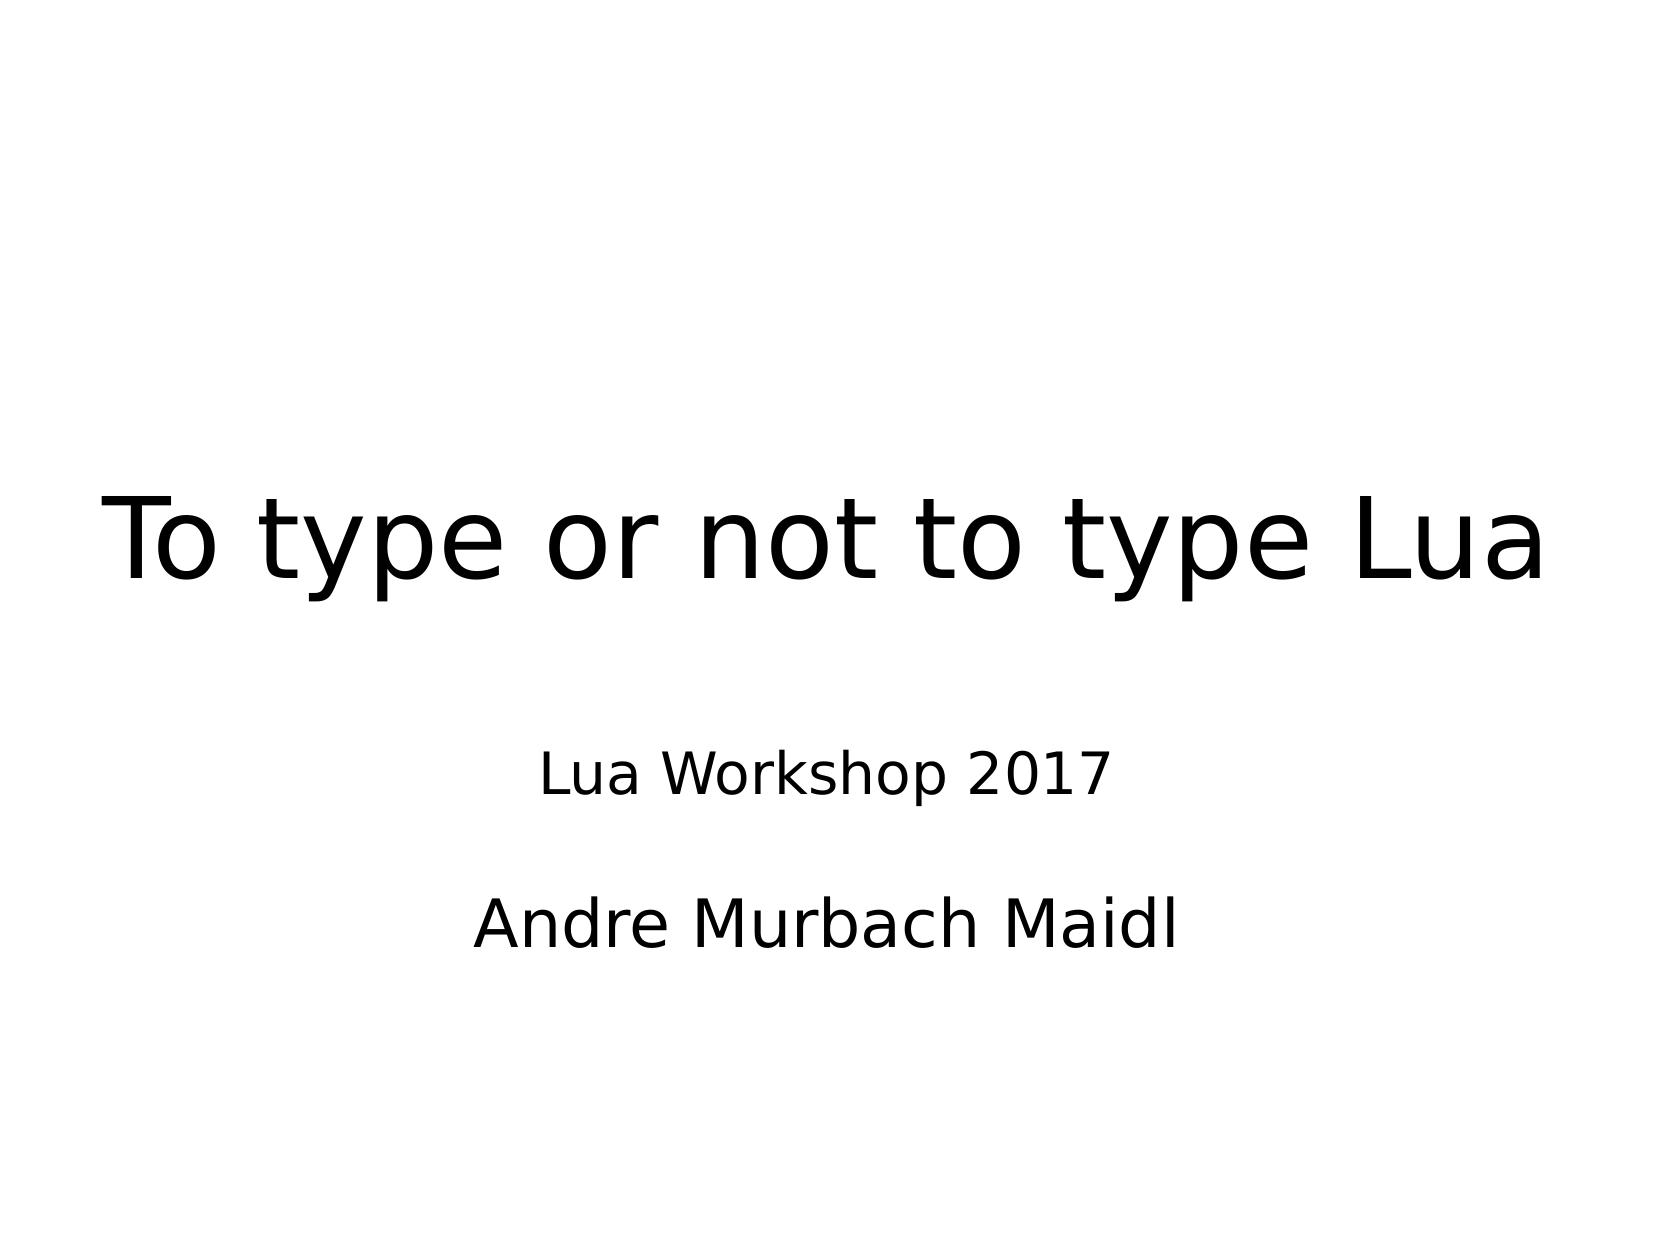

# To type or not to type Lua
Lua Workshop 2017
Andre Murbach Maidl